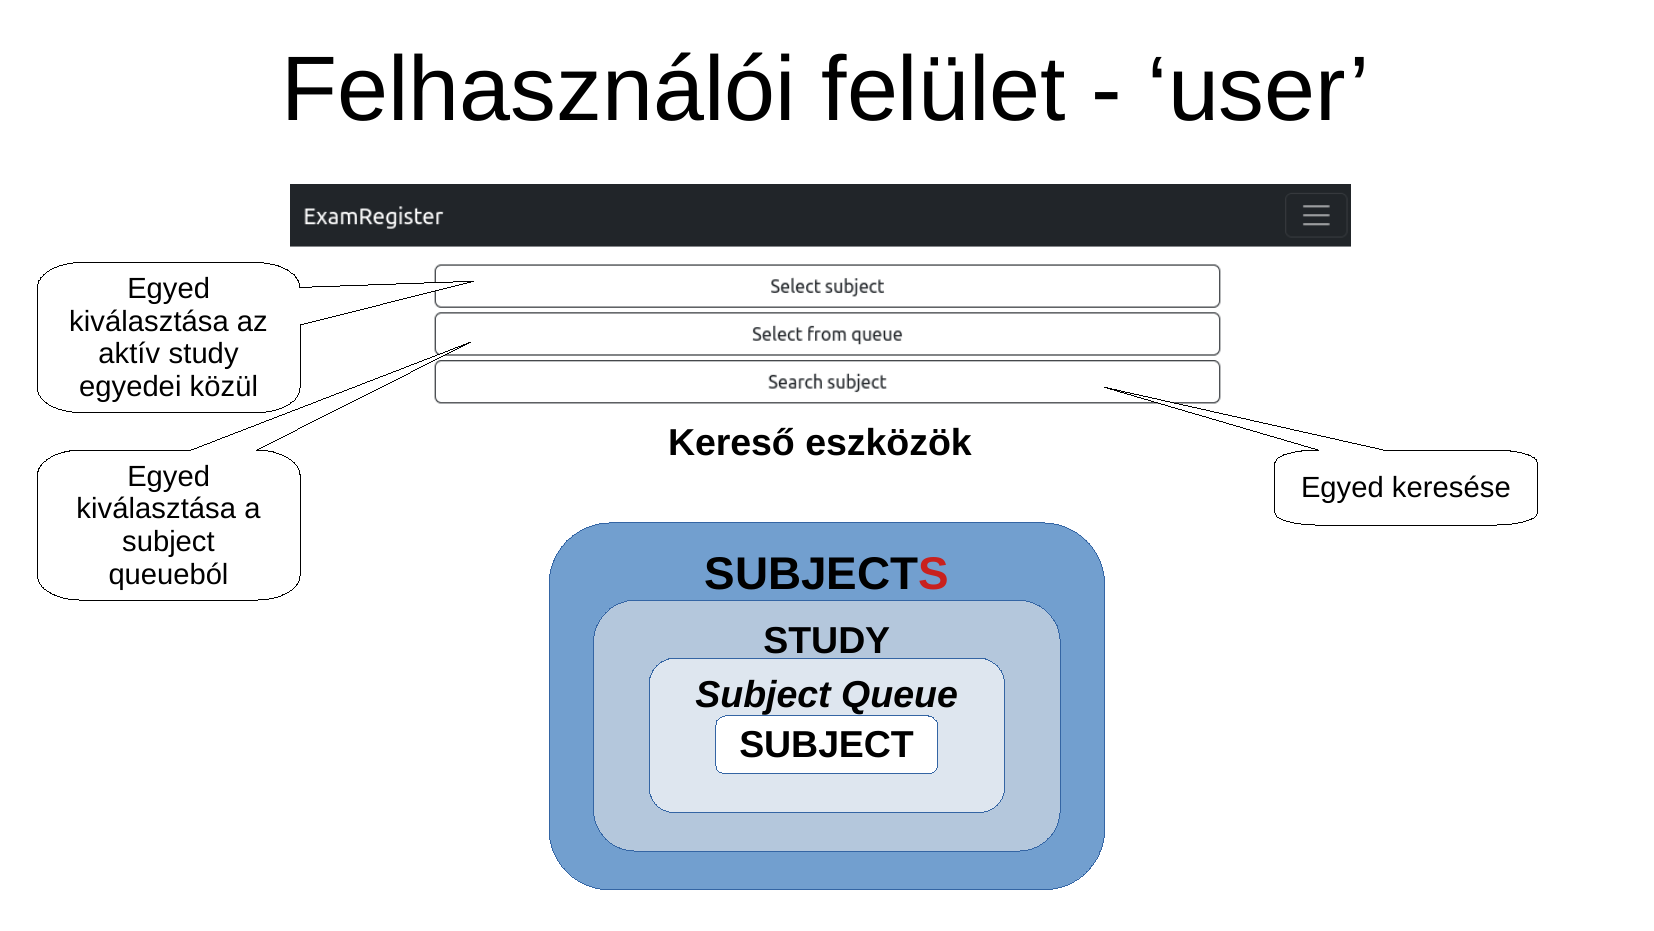

# Felhasználói felület - ‘user’
Kereső eszközök
Egyed kiválasztása az aktív study egyedei közül
Egyed kiválasztása a subject queueból
Egyed keresése
SUBJECTS
STUDY
Subject Queue
SUBJECT